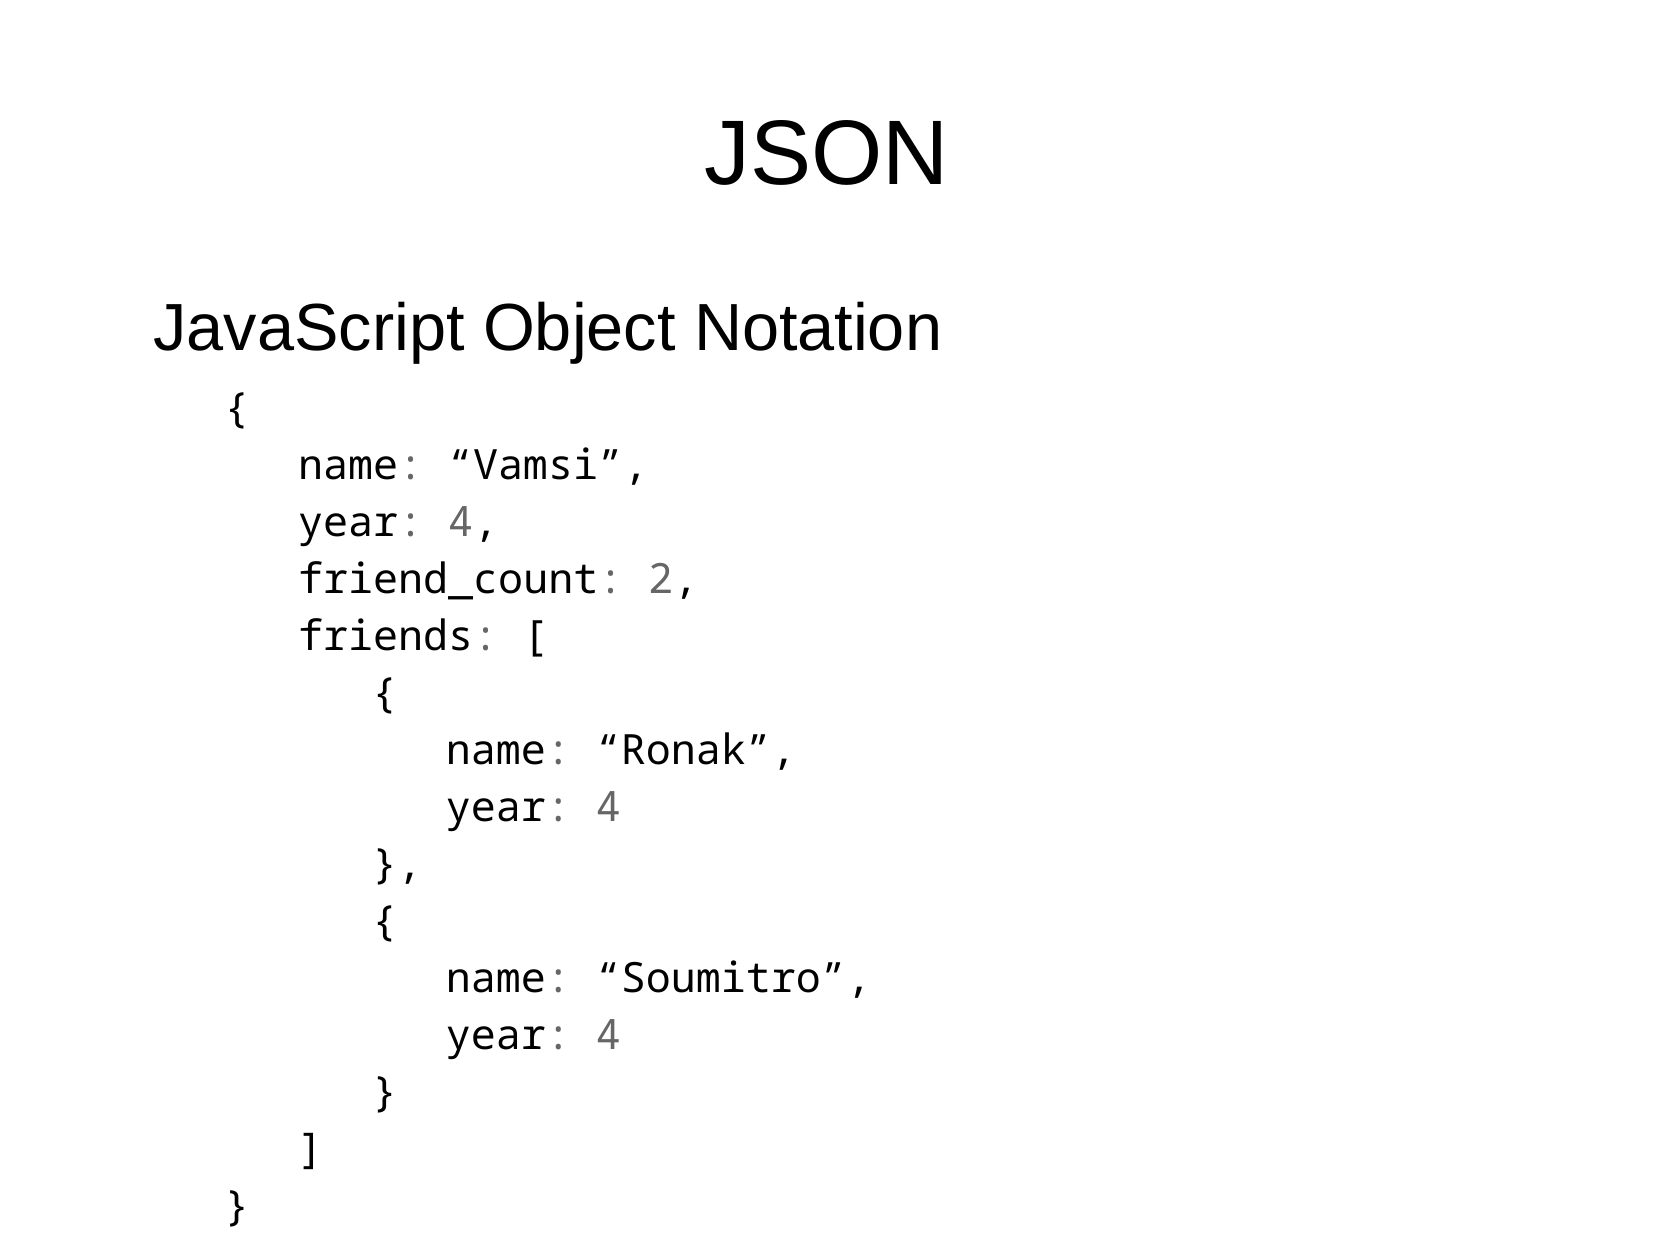

# JSON
JavaScript Object Notation
{
	name: “Vamsi”,
	year: 4,
	friend_count: 2,
	friends: [
		{
			name: “Ronak”,
			year: 4
		},
		{
			name: “Soumitro”,
			year: 4
		}
	]
}